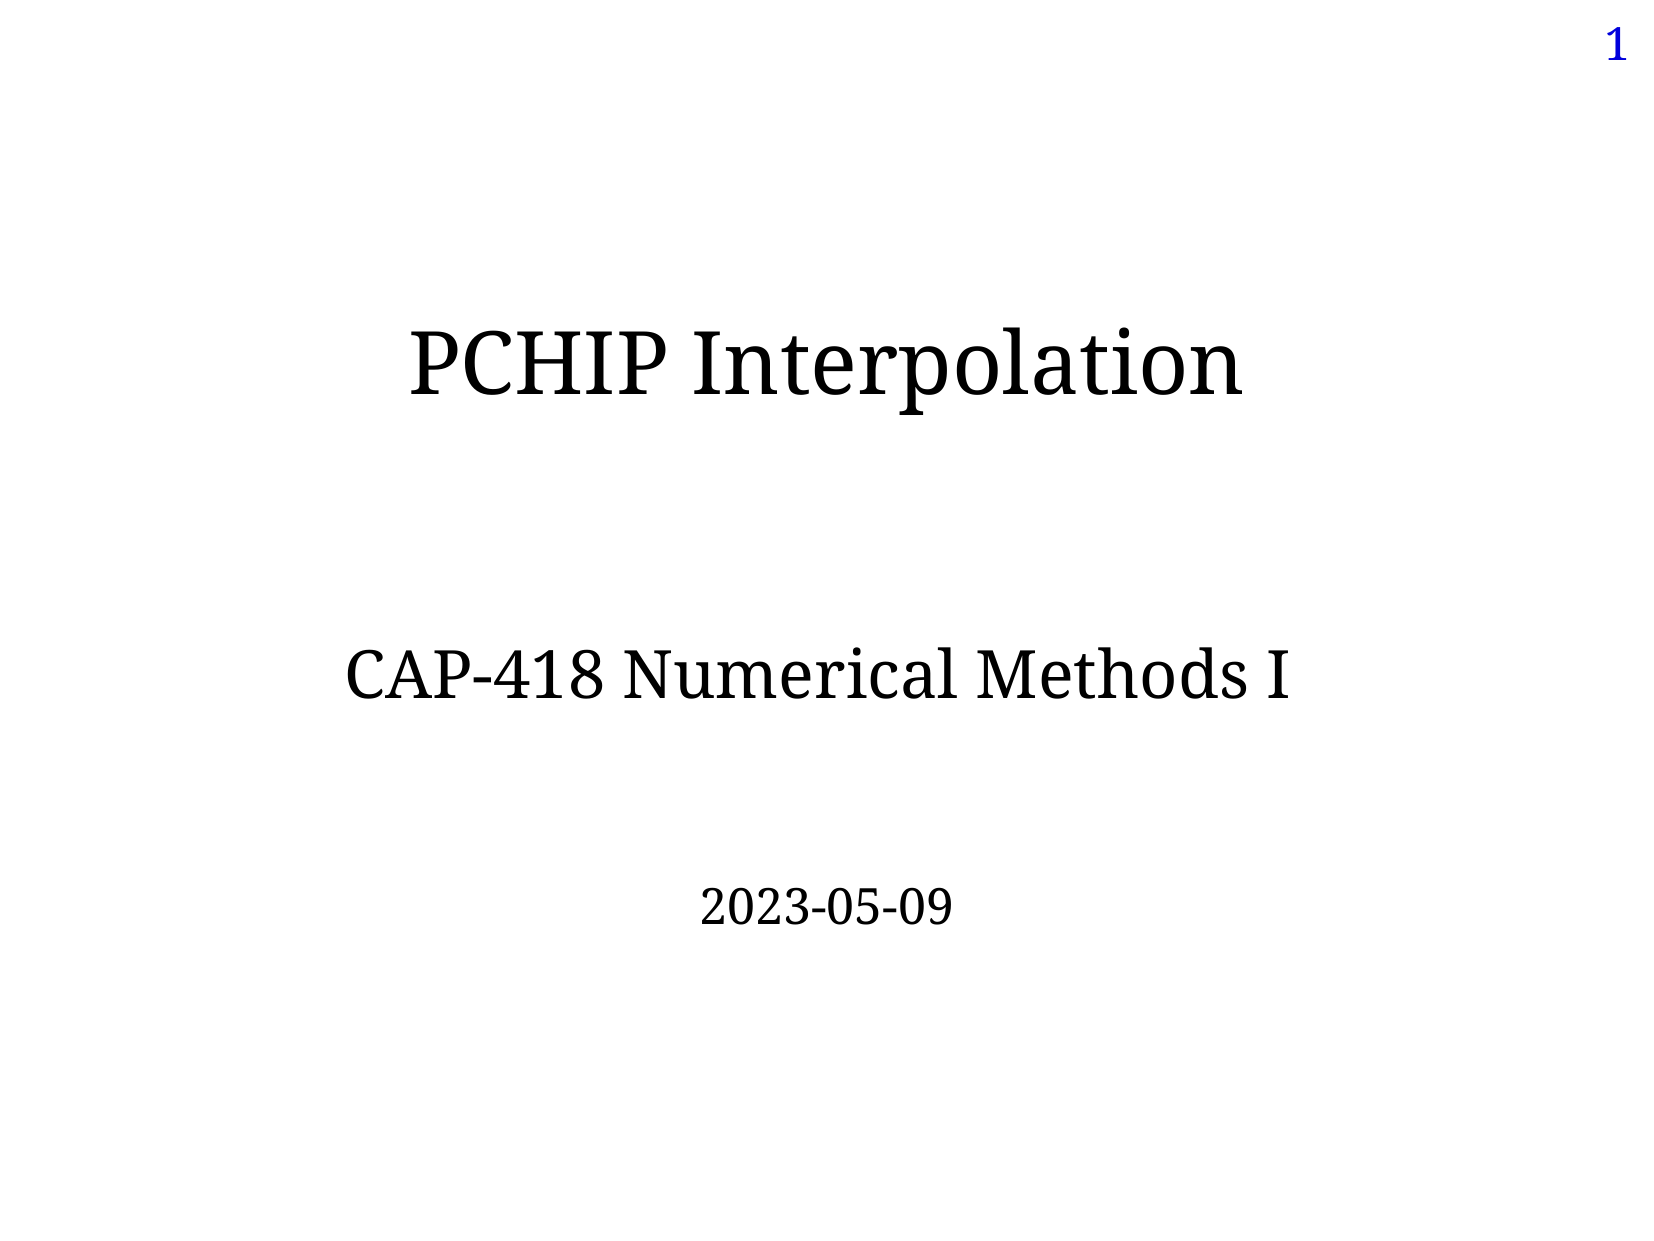

1
# PCHIP Interpolation
CAP-418 Numerical Methods I
2023-05-09